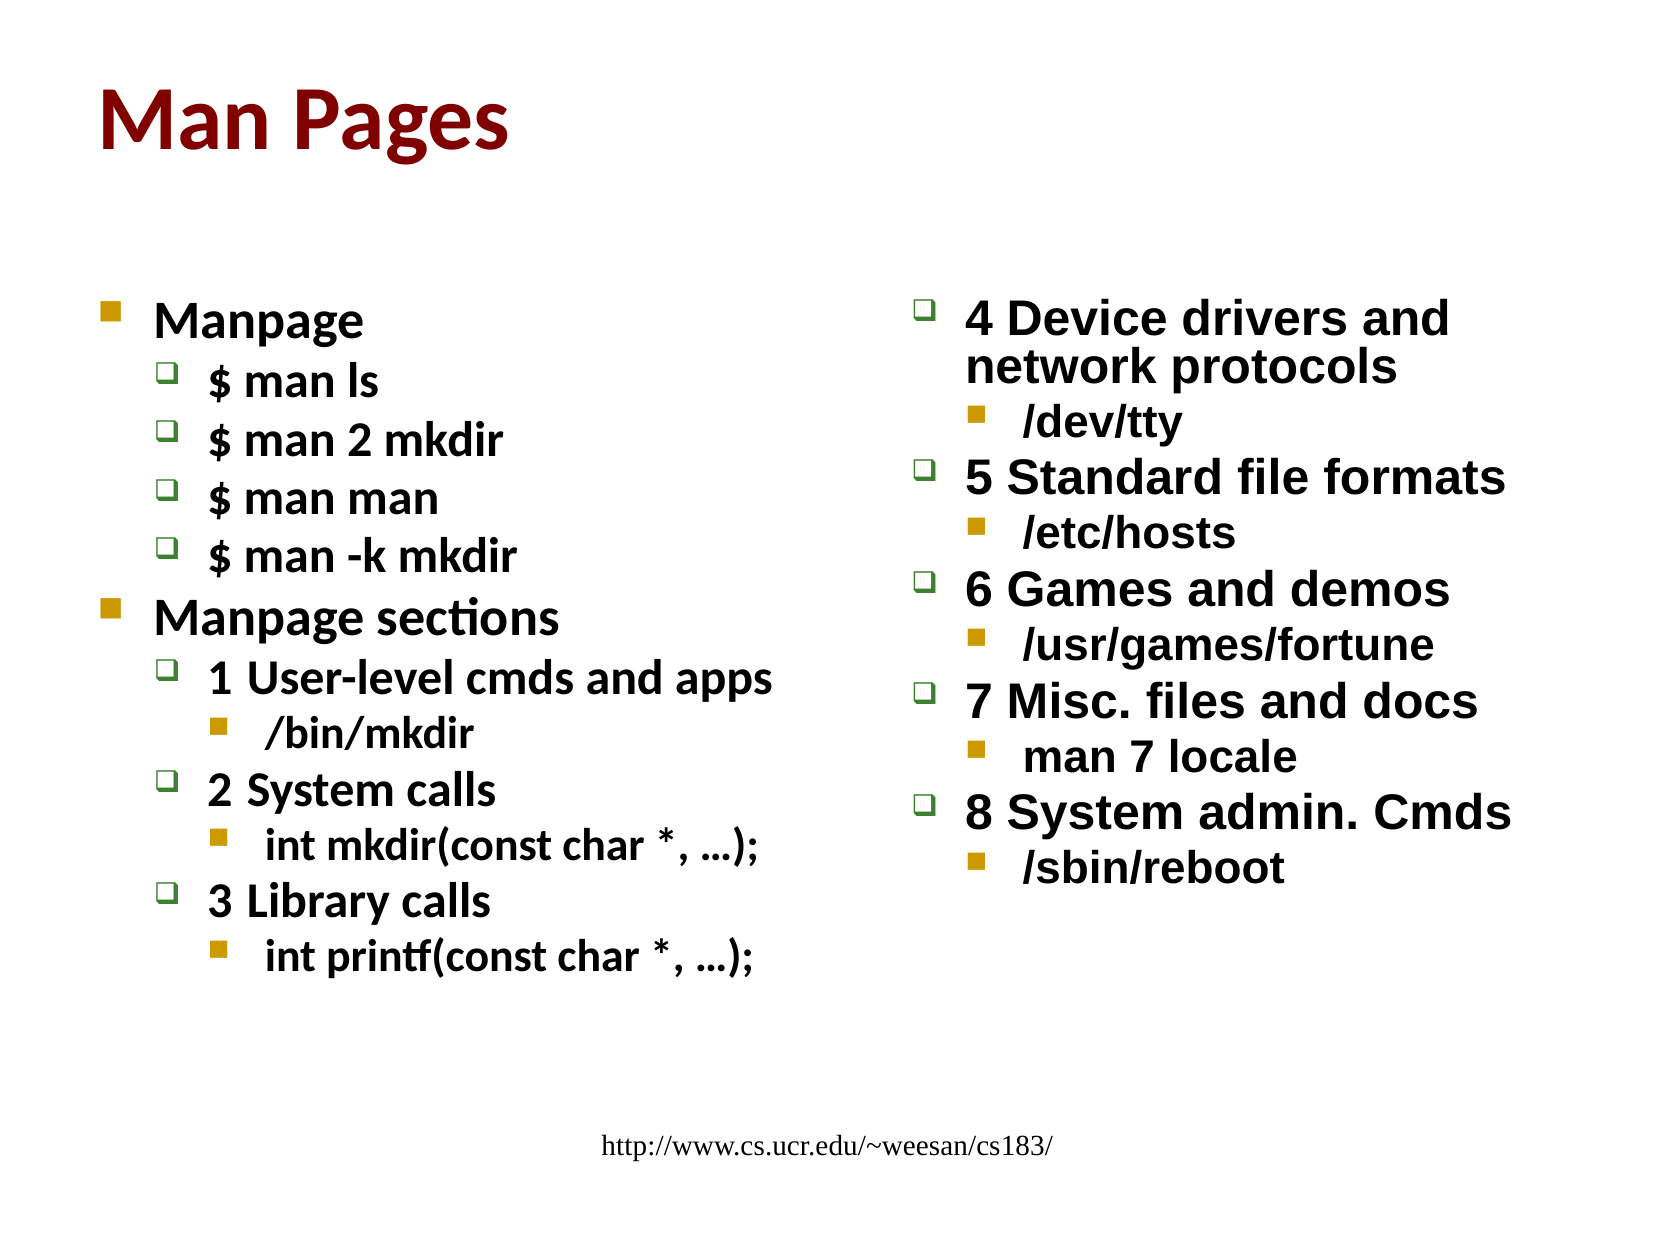

# Man Pages
Manpage
$ man ls
$ man 2 mkdir
$ man man
$ man -k mkdir
Manpage sections
1 	User-level cmds and apps
/bin/mkdir
2	System calls
int mkdir(const char *, …);
3	Library calls
int printf(const char *, …);
4 Device drivers and network protocols
/dev/tty
5 Standard file formats
/etc/hosts
6 Games and demos
/usr/games/fortune
7 Misc. files and docs
man 7 locale
8 System admin. Cmds
/sbin/reboot
http://www.cs.ucr.edu/~weesan/cs183/